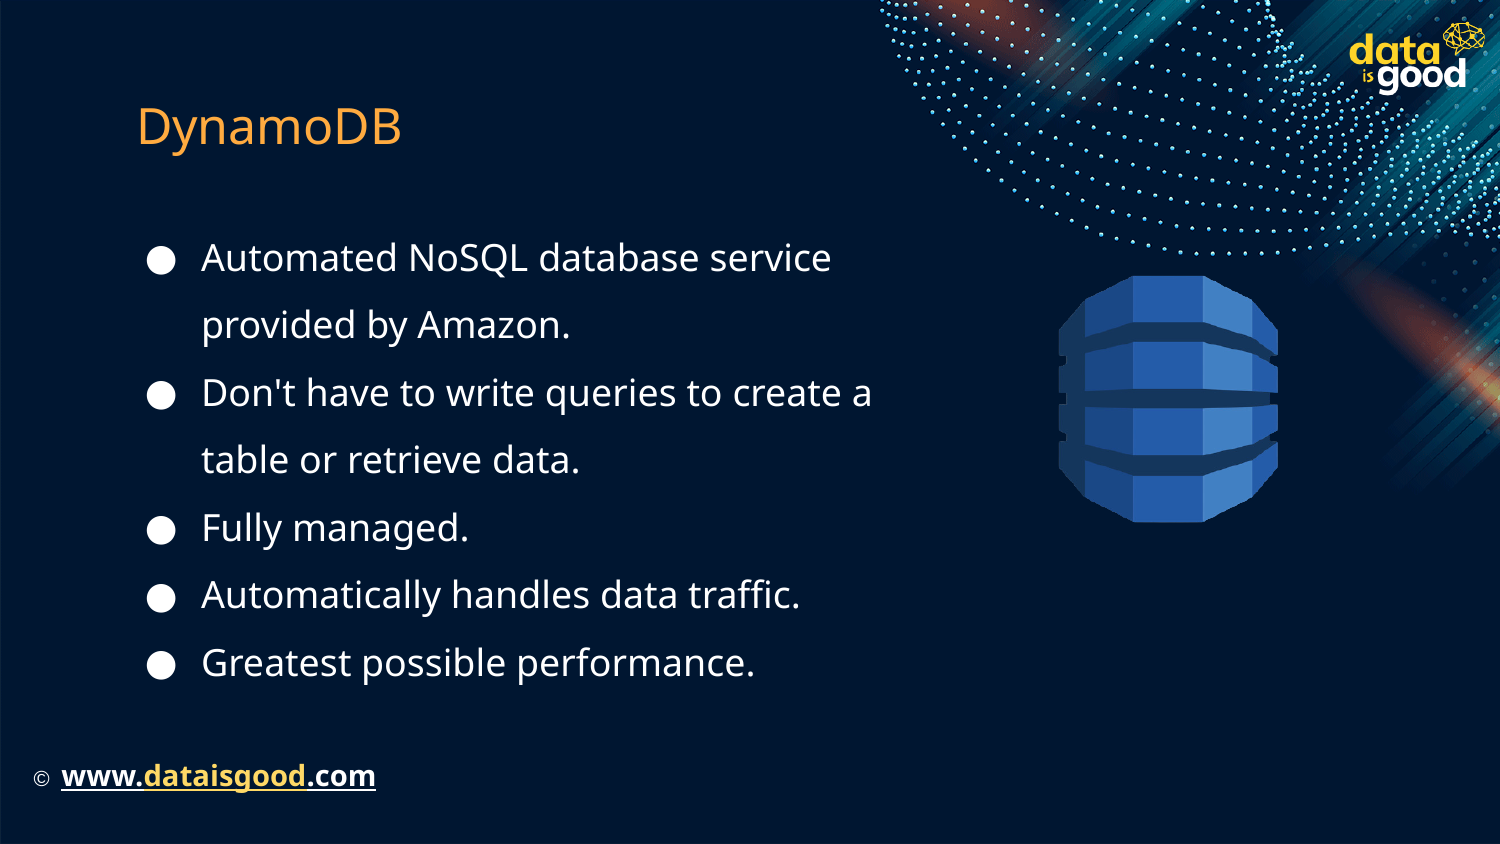

# DynamoDB
Automated NoSQL database service provided by Amazon.
Don't have to write queries to create a table or retrieve data.
Fully managed.
Automatically handles data traffic.
Greatest possible performance.